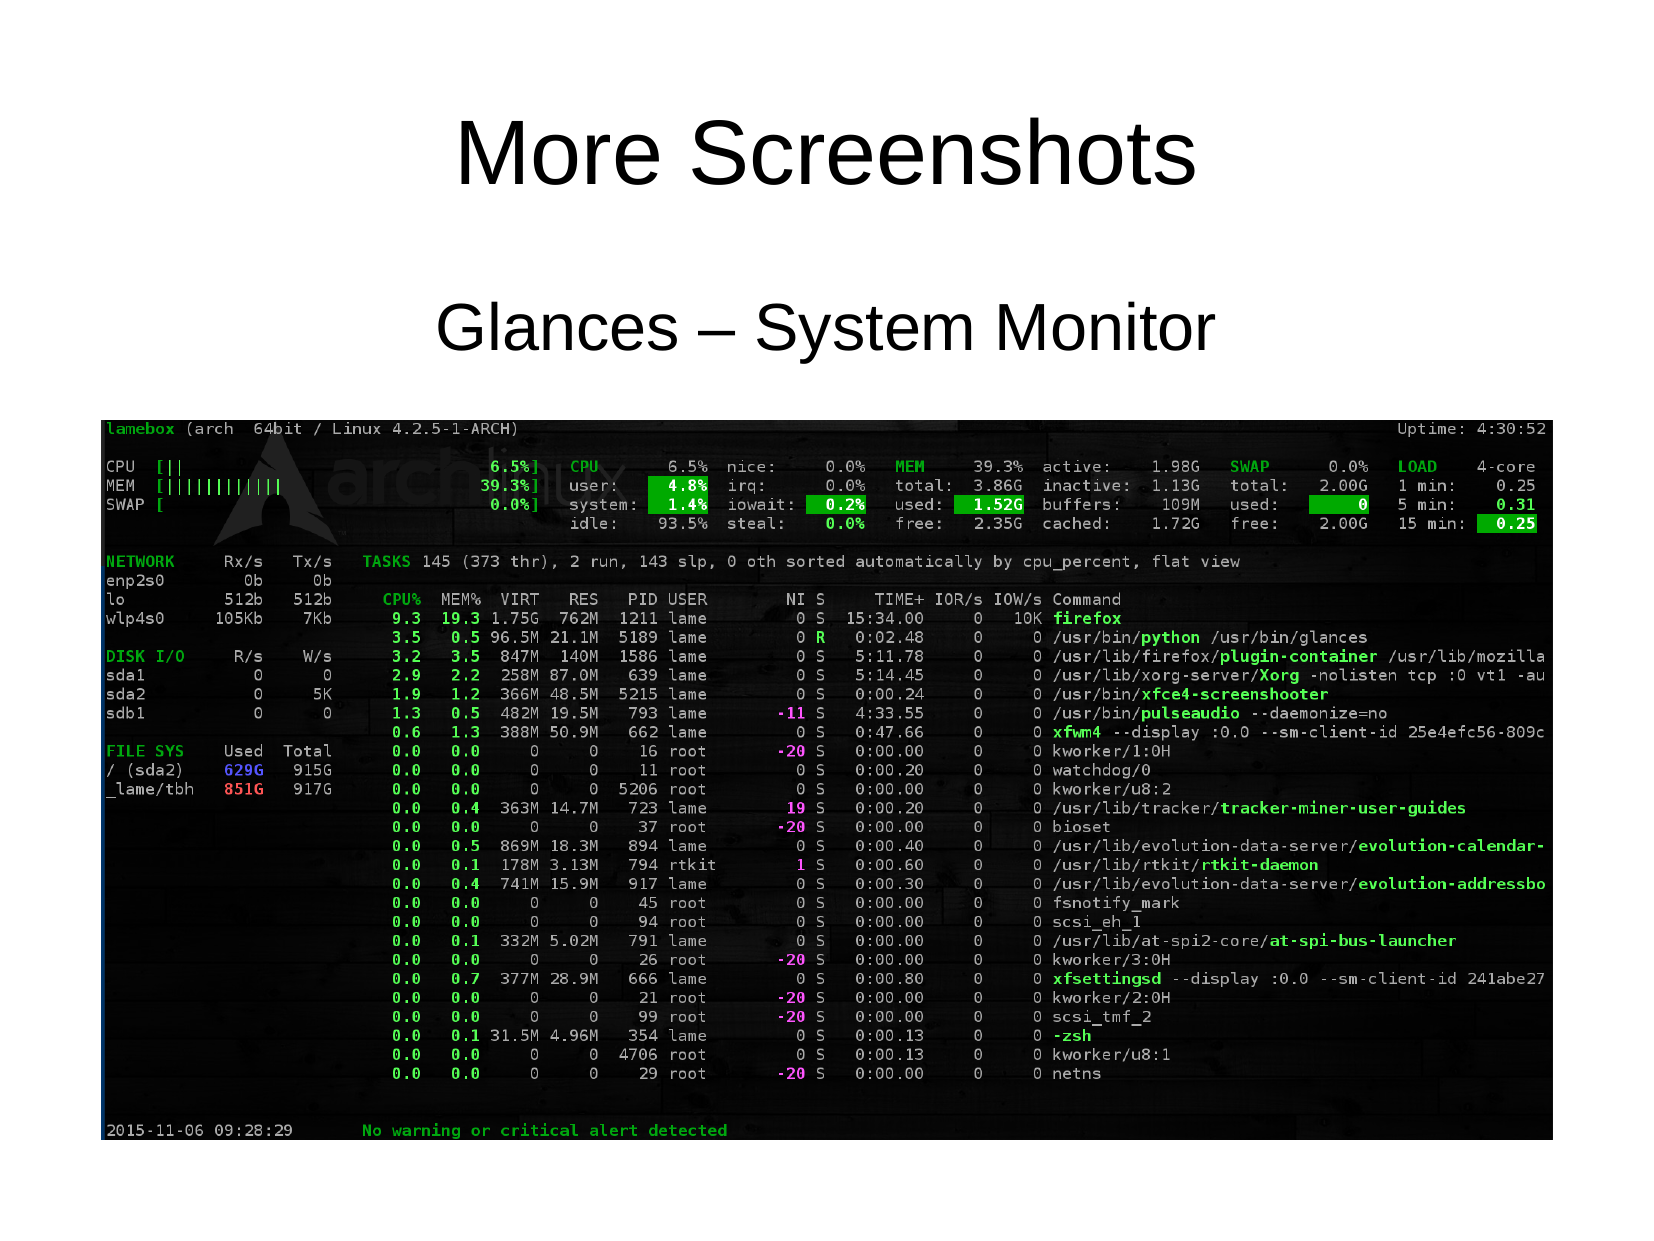

# More Screenshots
Glances – System Monitor